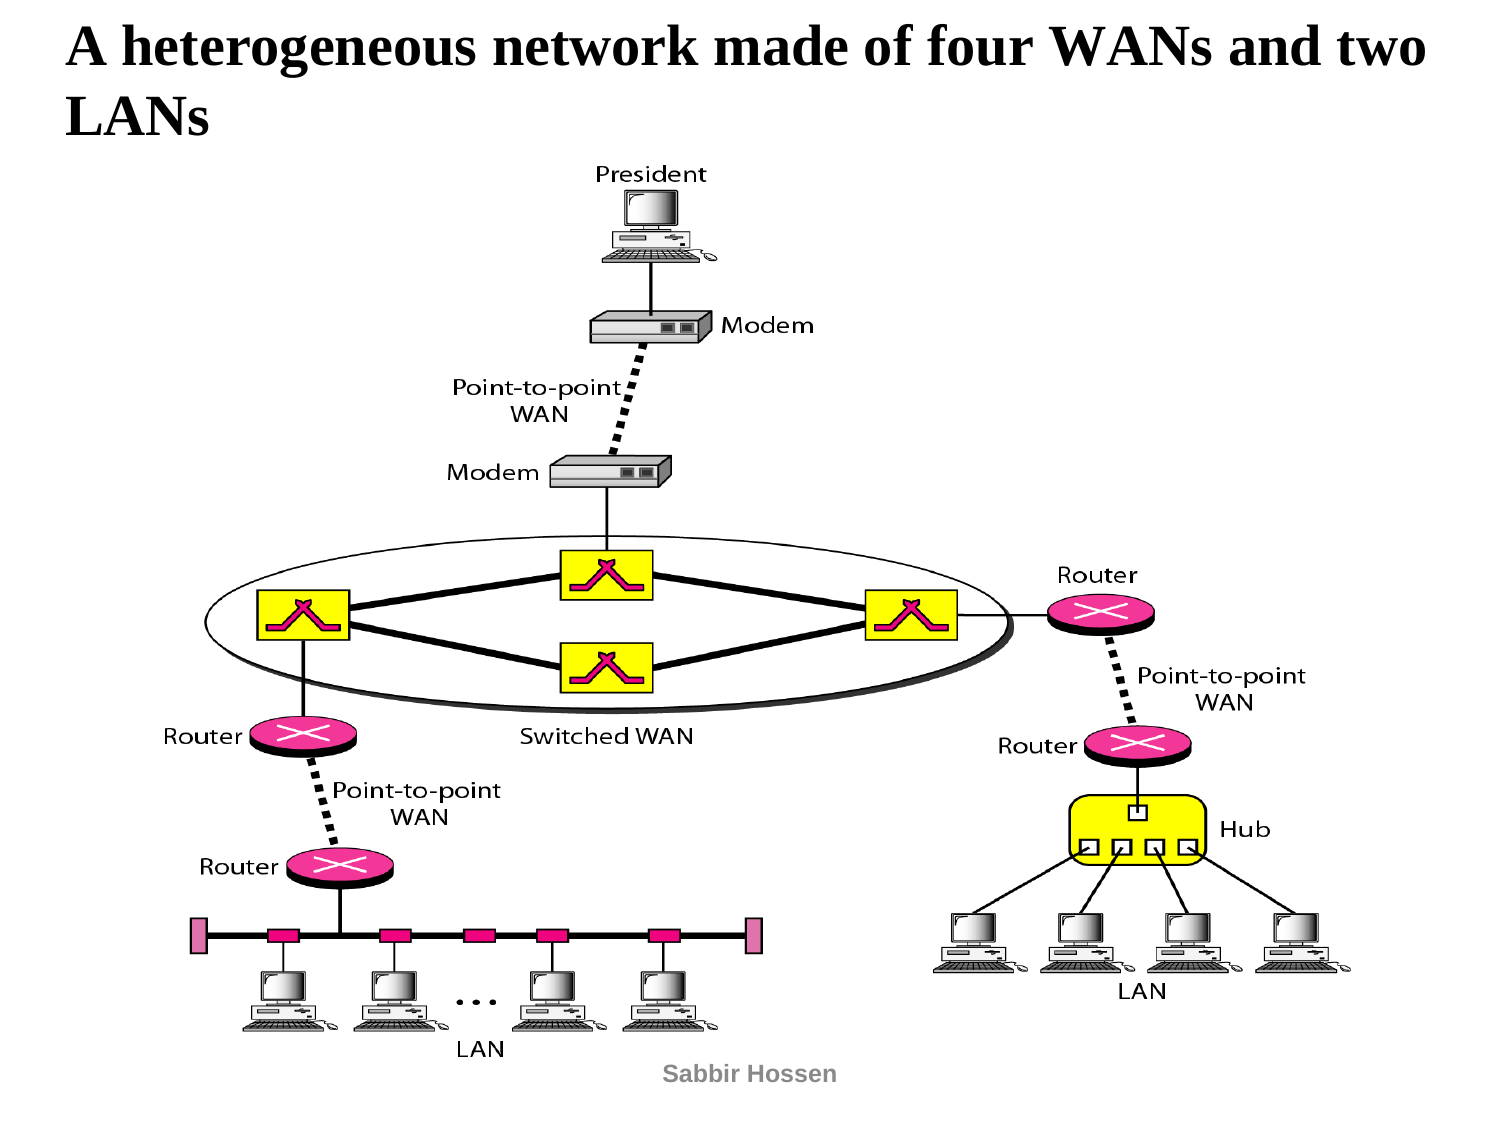

# A heterogeneous network made of four WANs and two LANs
Sabbir Hossen